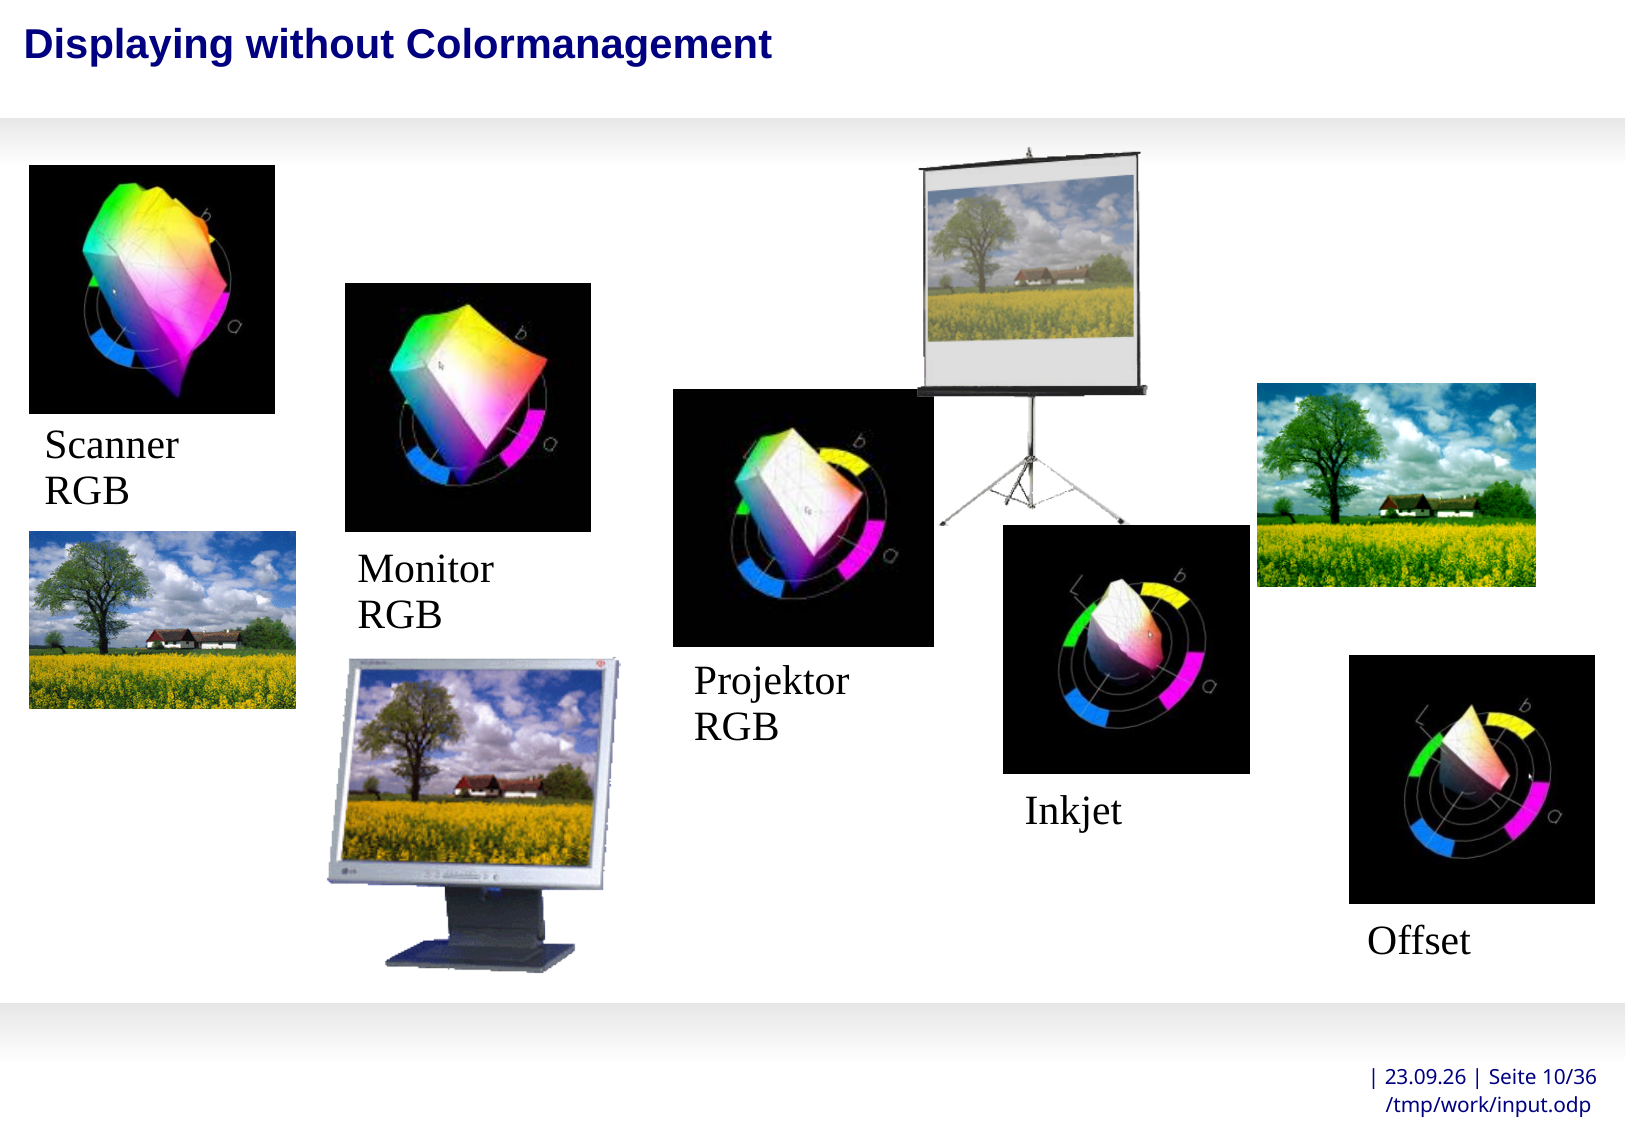

# Displaying without Colormanagement
Scanner RGB
Monitor RGB
Inkjet
Offset
Projektor RGB